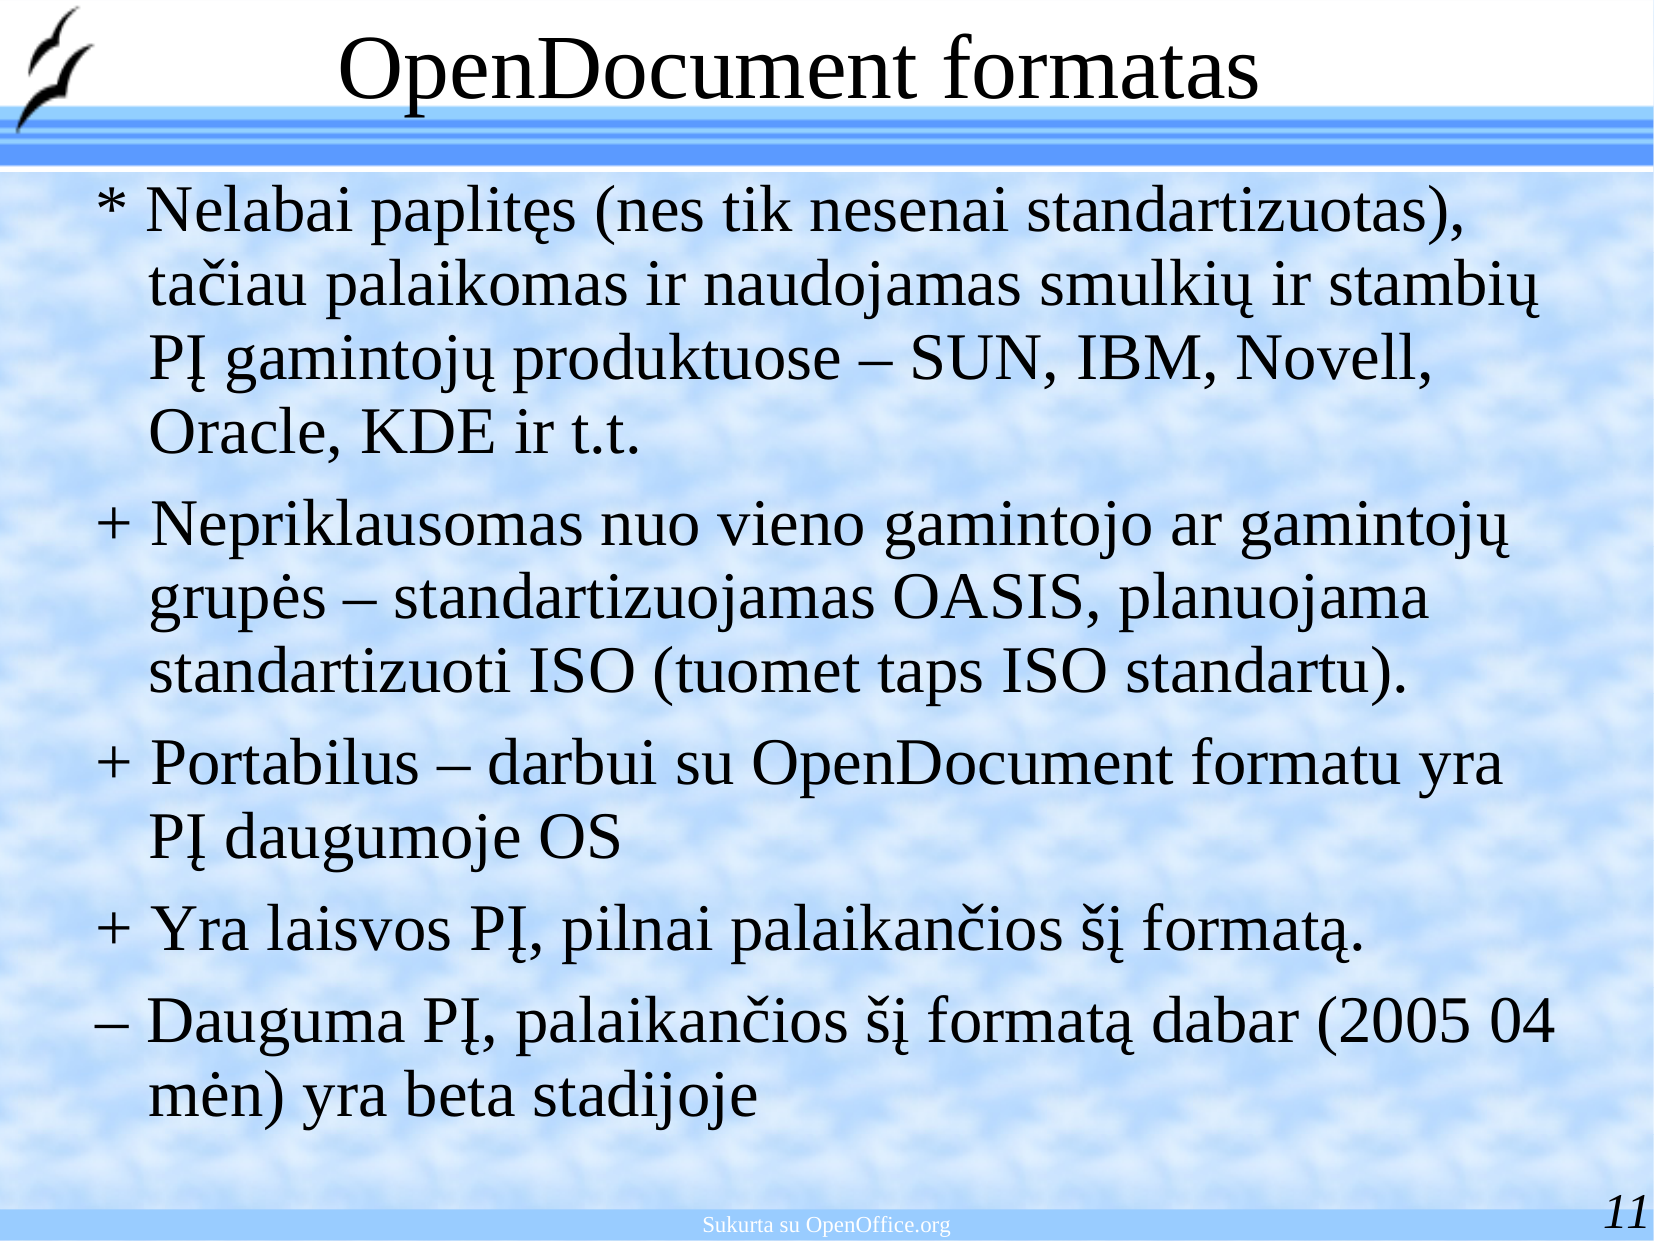

# OpenDocument formatas
* Nelabai paplitęs (nes tik nesenai standartizuotas), tačiau palaikomas ir naudojamas smulkių ir stambių PĮ gamintojų produktuose – SUN, IBM, Novell, Oracle, KDE ir t.t.
+ Nepriklausomas nuo vieno gamintojo ar gamintojų grupės – standartizuojamas OASIS, planuojama standartizuoti ISO (tuomet taps ISO standartu).
+ Portabilus – darbui su OpenDocument formatu yra PĮ daugumoje OS
+ Yra laisvos PĮ, pilnai palaikančios šį formatą.
– Dauguma PĮ, palaikančios šį formatą dabar (2005 04 mėn) yra beta stadijoje